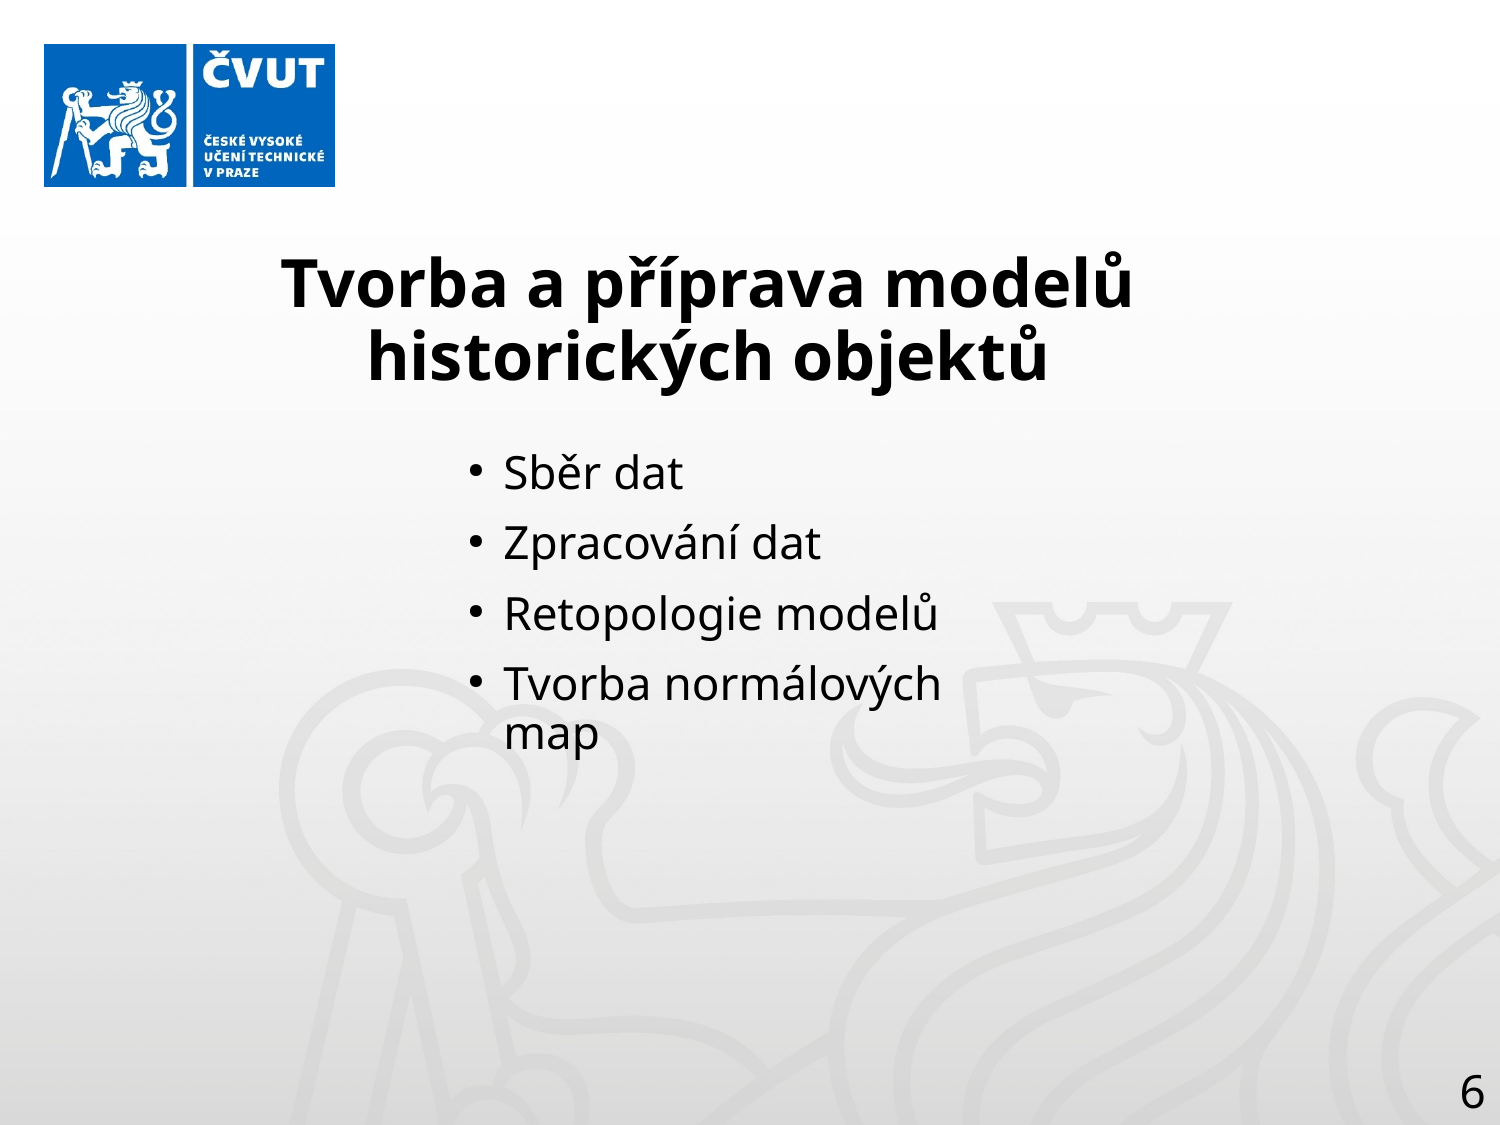

# Tvorba a příprava modelů historických objektů
Sběr dat
Zpracování dat
Retopologie modelů
Tvorba normálových map
6